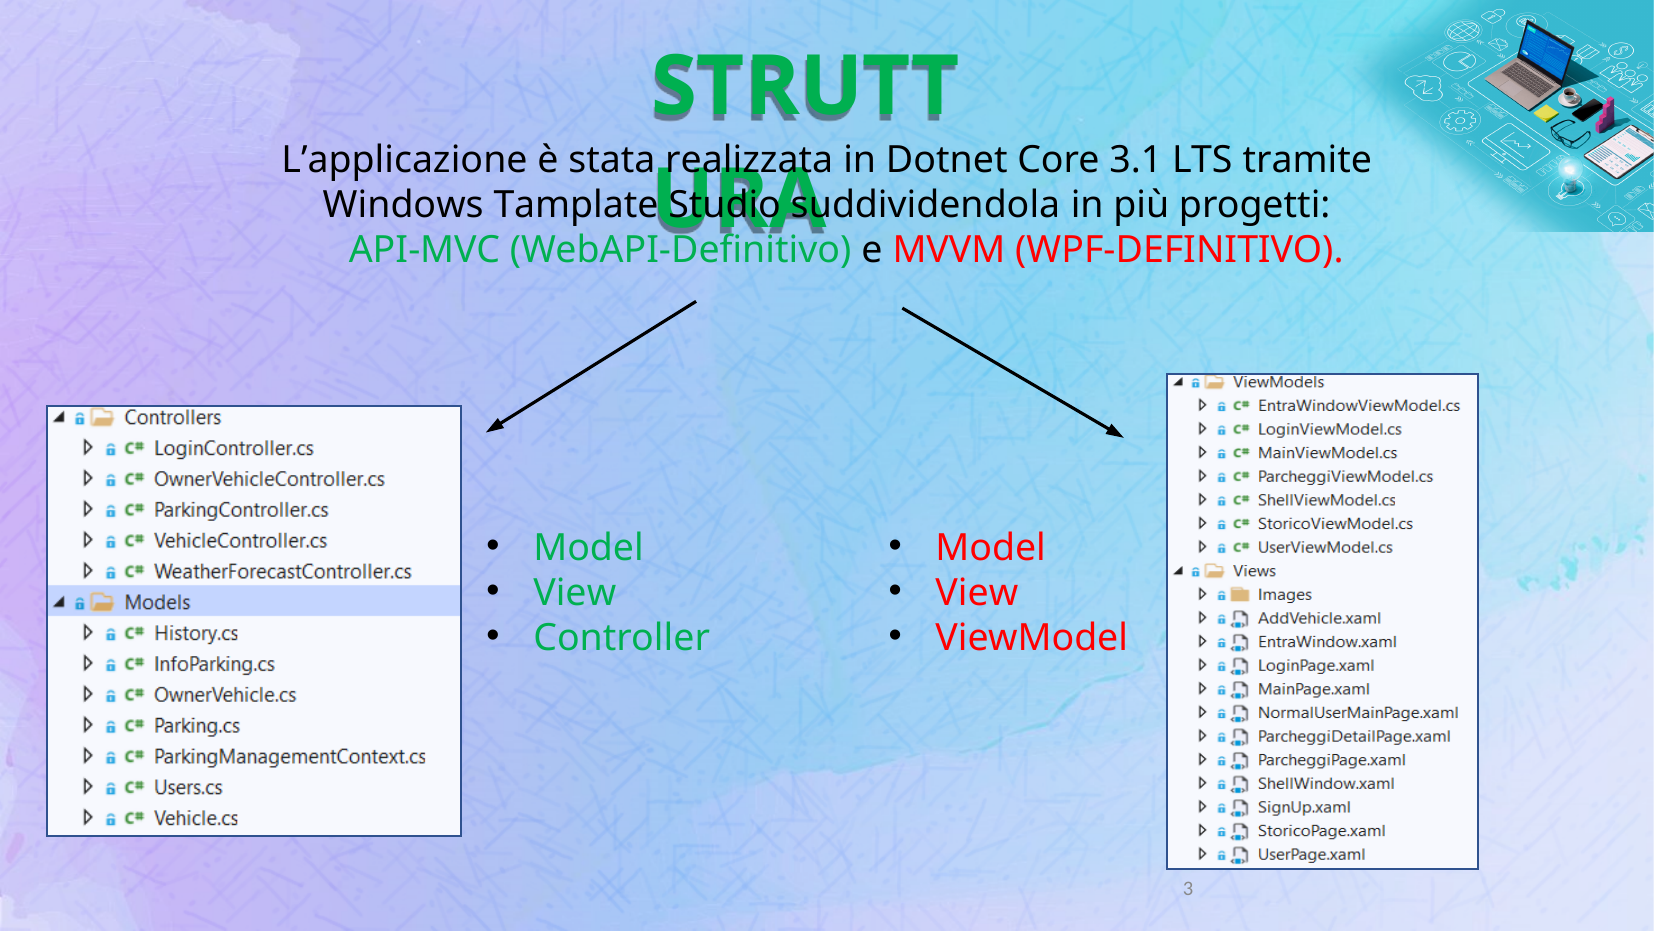

STRUTTURA
L’applicazione è stata realizzata in Dotnet Core 3.1 LTS tramite Windows Tamplate Studio suddividendola in più progetti:
 API-MVC (WebAPI-Definitivo) e MVVM (WPF-DEFINITIVO).
Model
View
Controller
Model
View
ViewModel